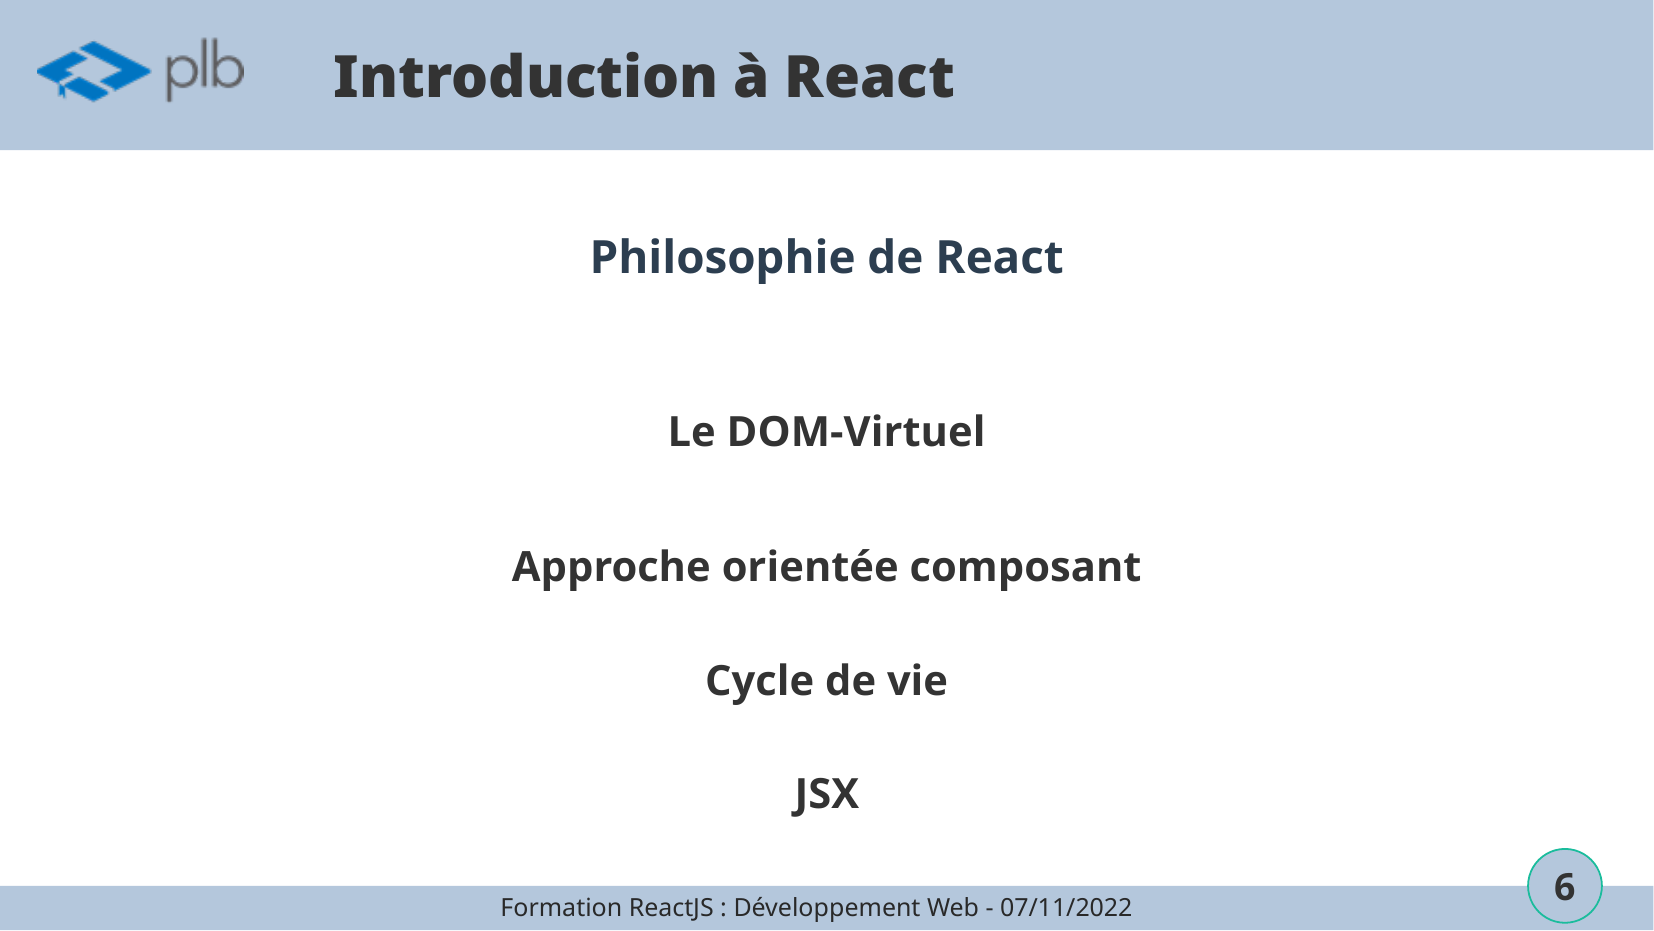

# Introduction à React
Philosophie de React
Le DOM-Virtuel
Approche orientée composant
Cycle de vie
JSX
Formation ReactJS : Développement Web - 07/11/2022